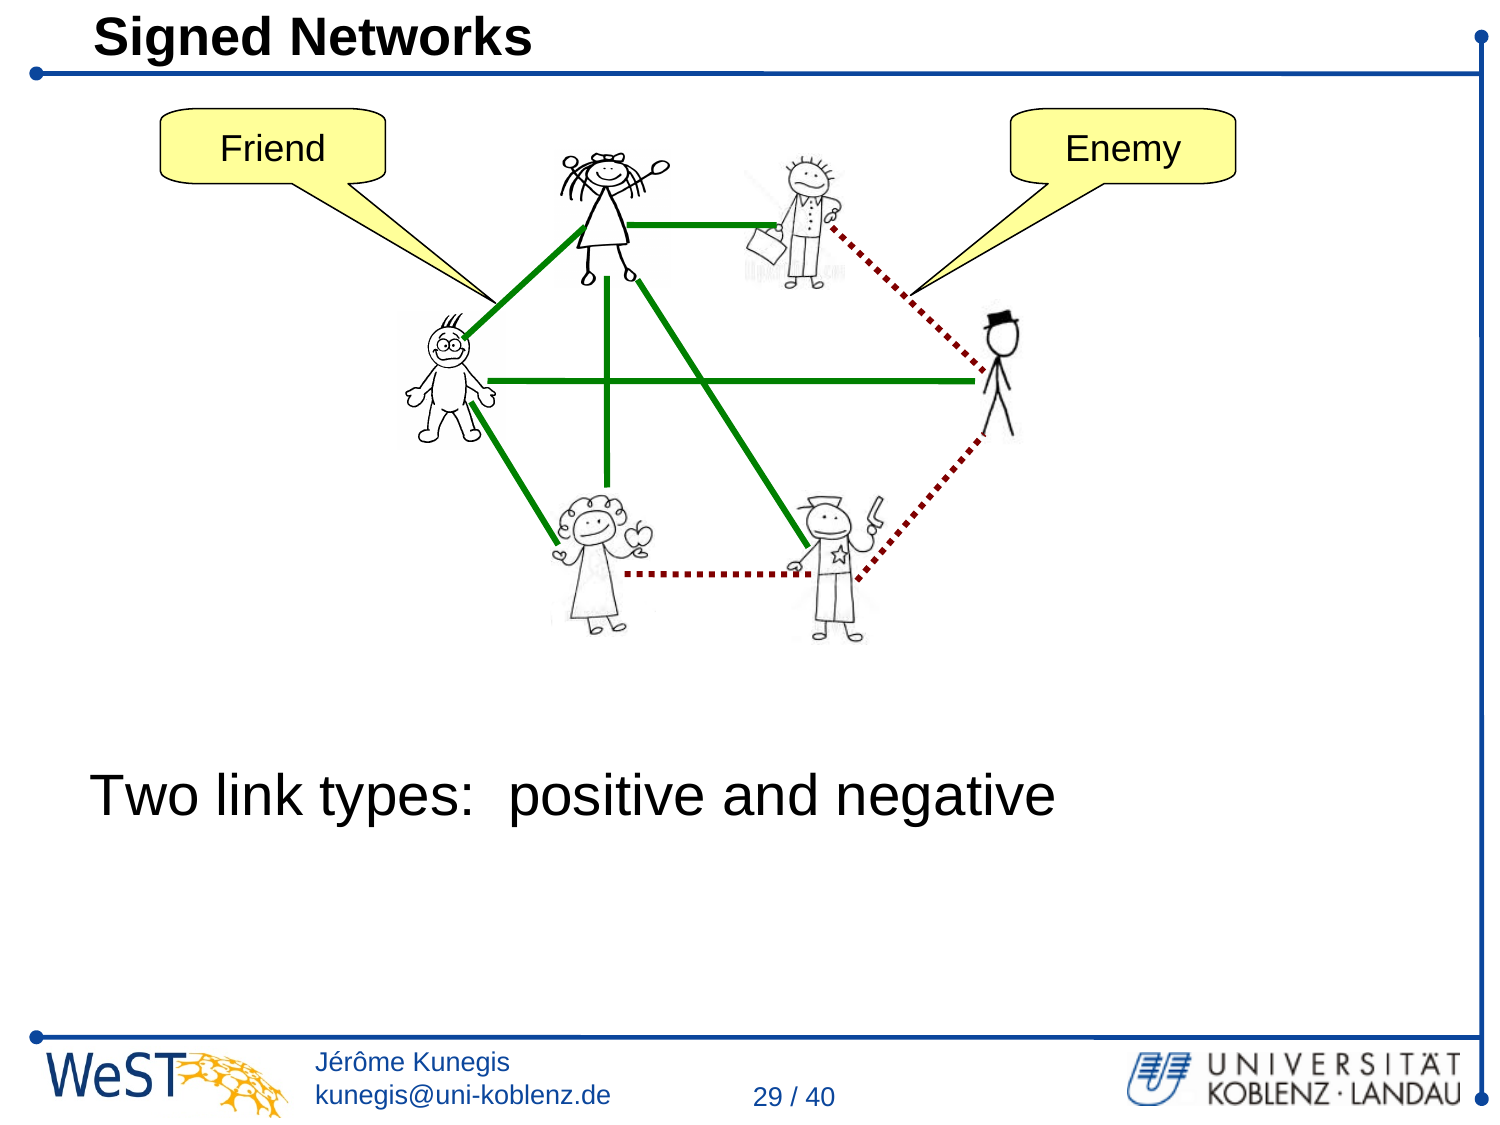

Signed Networks
Friend
Enemy
Two link types: positive and negative